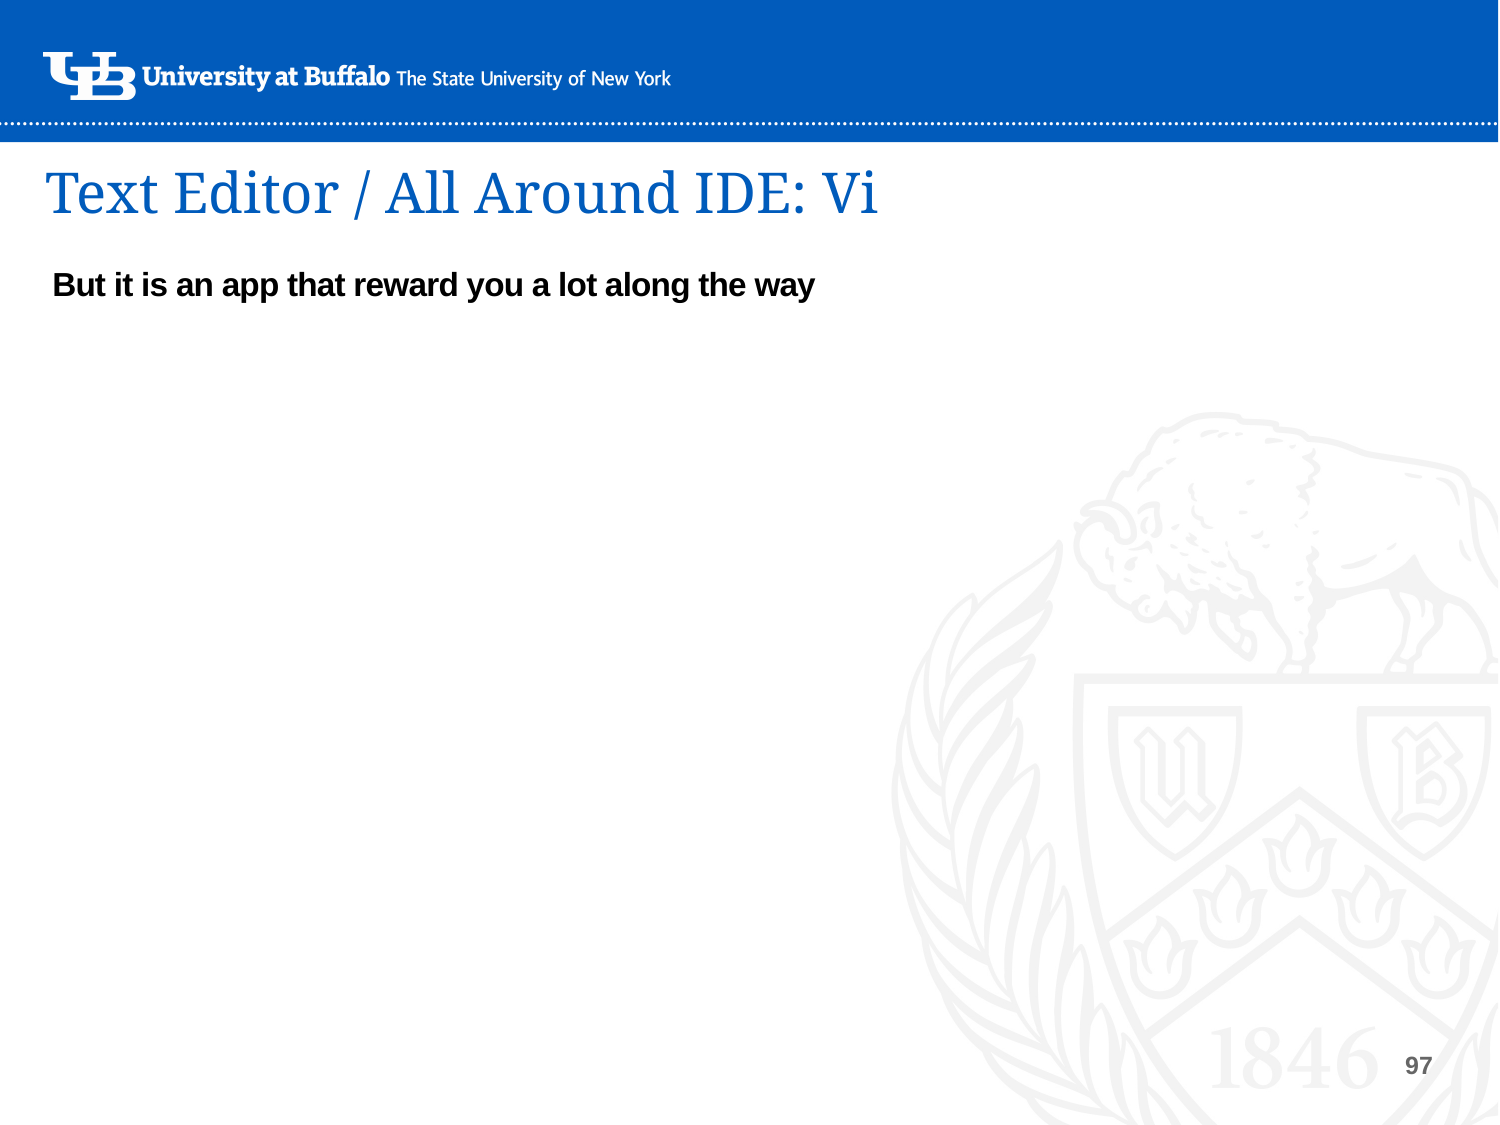

# Text Editor / All Around IDE: Vi
But it is an app that reward you a lot along the way